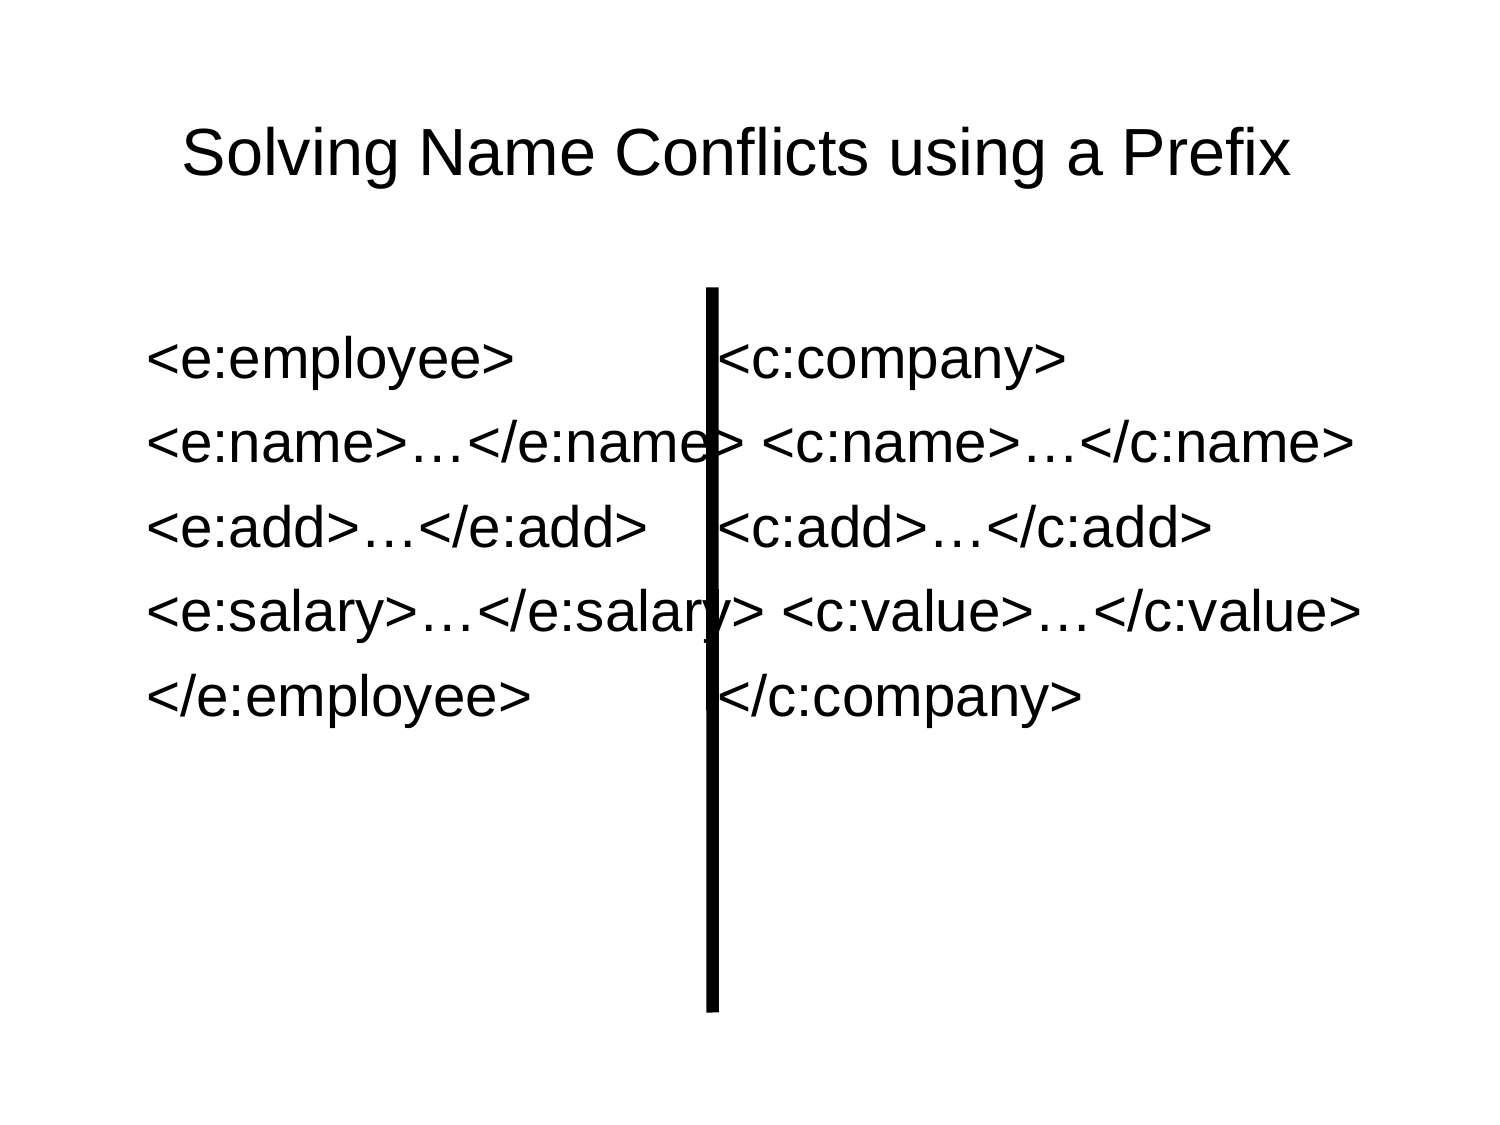

# Solving Name Conflicts using a Prefix
<e:employee>		 <c:company>
<e:name>…</e:name> <c:name>…</c:name>
<e:add>…</e:add>	 <c:add>…</c:add>
<e:salary>…</e:salary> <c:value>…</c:value>
</e:employee>		 </c:company>